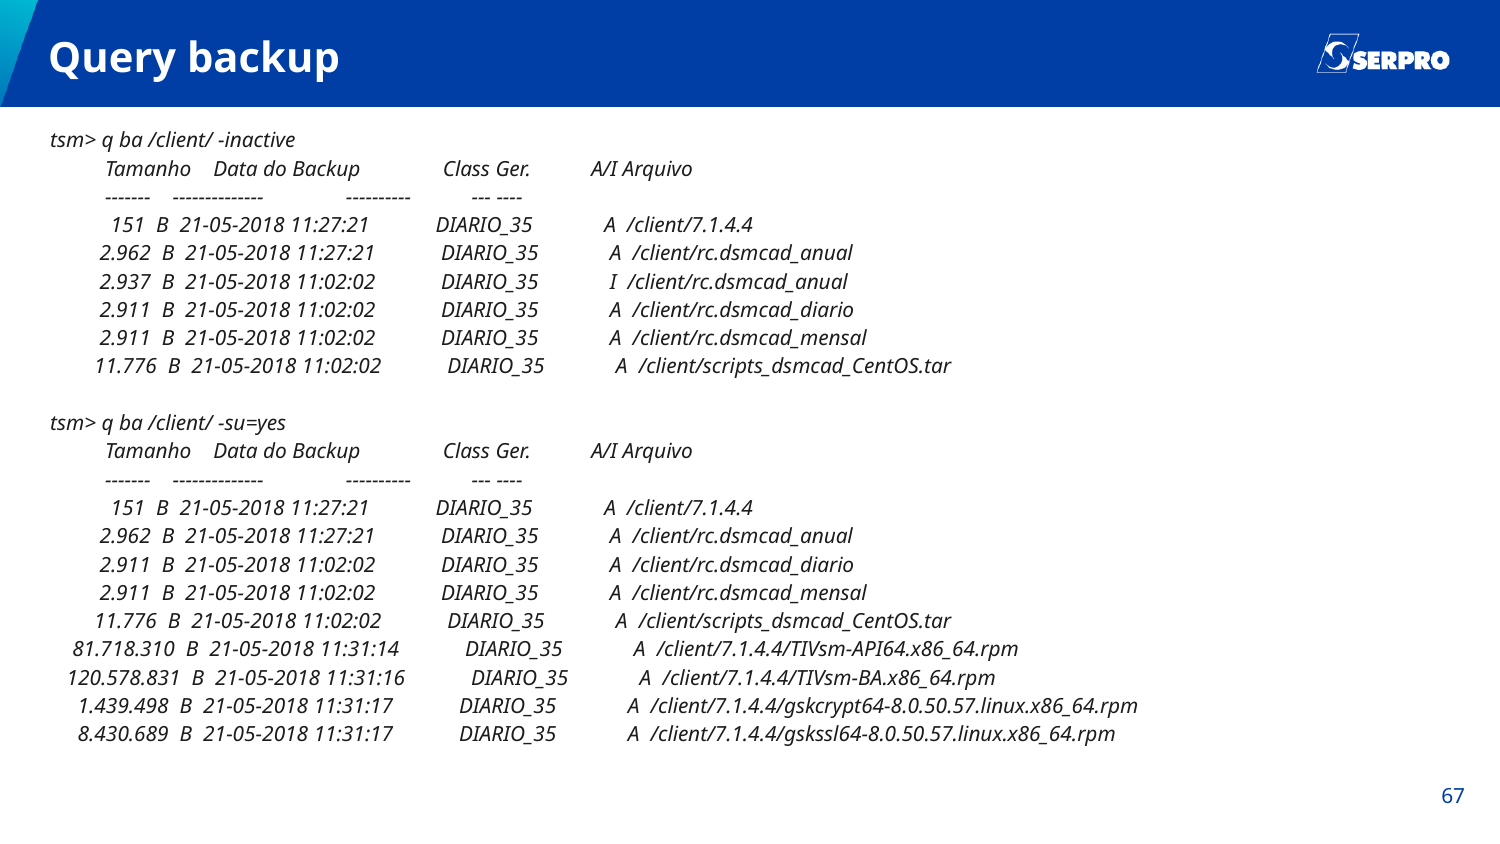

# Query backup
tsm> q ba /client/ -inactive
 Tamanho Data do Backup Class Ger. A/I Arquivo
 ------- -------------- ---------- --- ----
 151 B 21-05-2018 11:27:21 DIARIO_35 A /client/7.1.4.4
 2.962 B 21-05-2018 11:27:21 DIARIO_35 A /client/rc.dsmcad_anual
 2.937 B 21-05-2018 11:02:02 DIARIO_35 I /client/rc.dsmcad_anual
 2.911 B 21-05-2018 11:02:02 DIARIO_35 A /client/rc.dsmcad_diario
 2.911 B 21-05-2018 11:02:02 DIARIO_35 A /client/rc.dsmcad_mensal
 11.776 B 21-05-2018 11:02:02 DIARIO_35 A /client/scripts_dsmcad_CentOS.tar
tsm> q ba /client/ -su=yes
 Tamanho Data do Backup Class Ger. A/I Arquivo
 ------- -------------- ---------- --- ----
 151 B 21-05-2018 11:27:21 DIARIO_35 A /client/7.1.4.4
 2.962 B 21-05-2018 11:27:21 DIARIO_35 A /client/rc.dsmcad_anual
 2.911 B 21-05-2018 11:02:02 DIARIO_35 A /client/rc.dsmcad_diario
 2.911 B 21-05-2018 11:02:02 DIARIO_35 A /client/rc.dsmcad_mensal
 11.776 B 21-05-2018 11:02:02 DIARIO_35 A /client/scripts_dsmcad_CentOS.tar
 81.718.310 B 21-05-2018 11:31:14 DIARIO_35 A /client/7.1.4.4/TIVsm-API64.x86_64.rpm
 120.578.831 B 21-05-2018 11:31:16 DIARIO_35 A /client/7.1.4.4/TIVsm-BA.x86_64.rpm
 1.439.498 B 21-05-2018 11:31:17 DIARIO_35 A /client/7.1.4.4/gskcrypt64-8.0.50.57.linux.x86_64.rpm
 8.430.689 B 21-05-2018 11:31:17 DIARIO_35 A /client/7.1.4.4/gskssl64-8.0.50.57.linux.x86_64.rpm